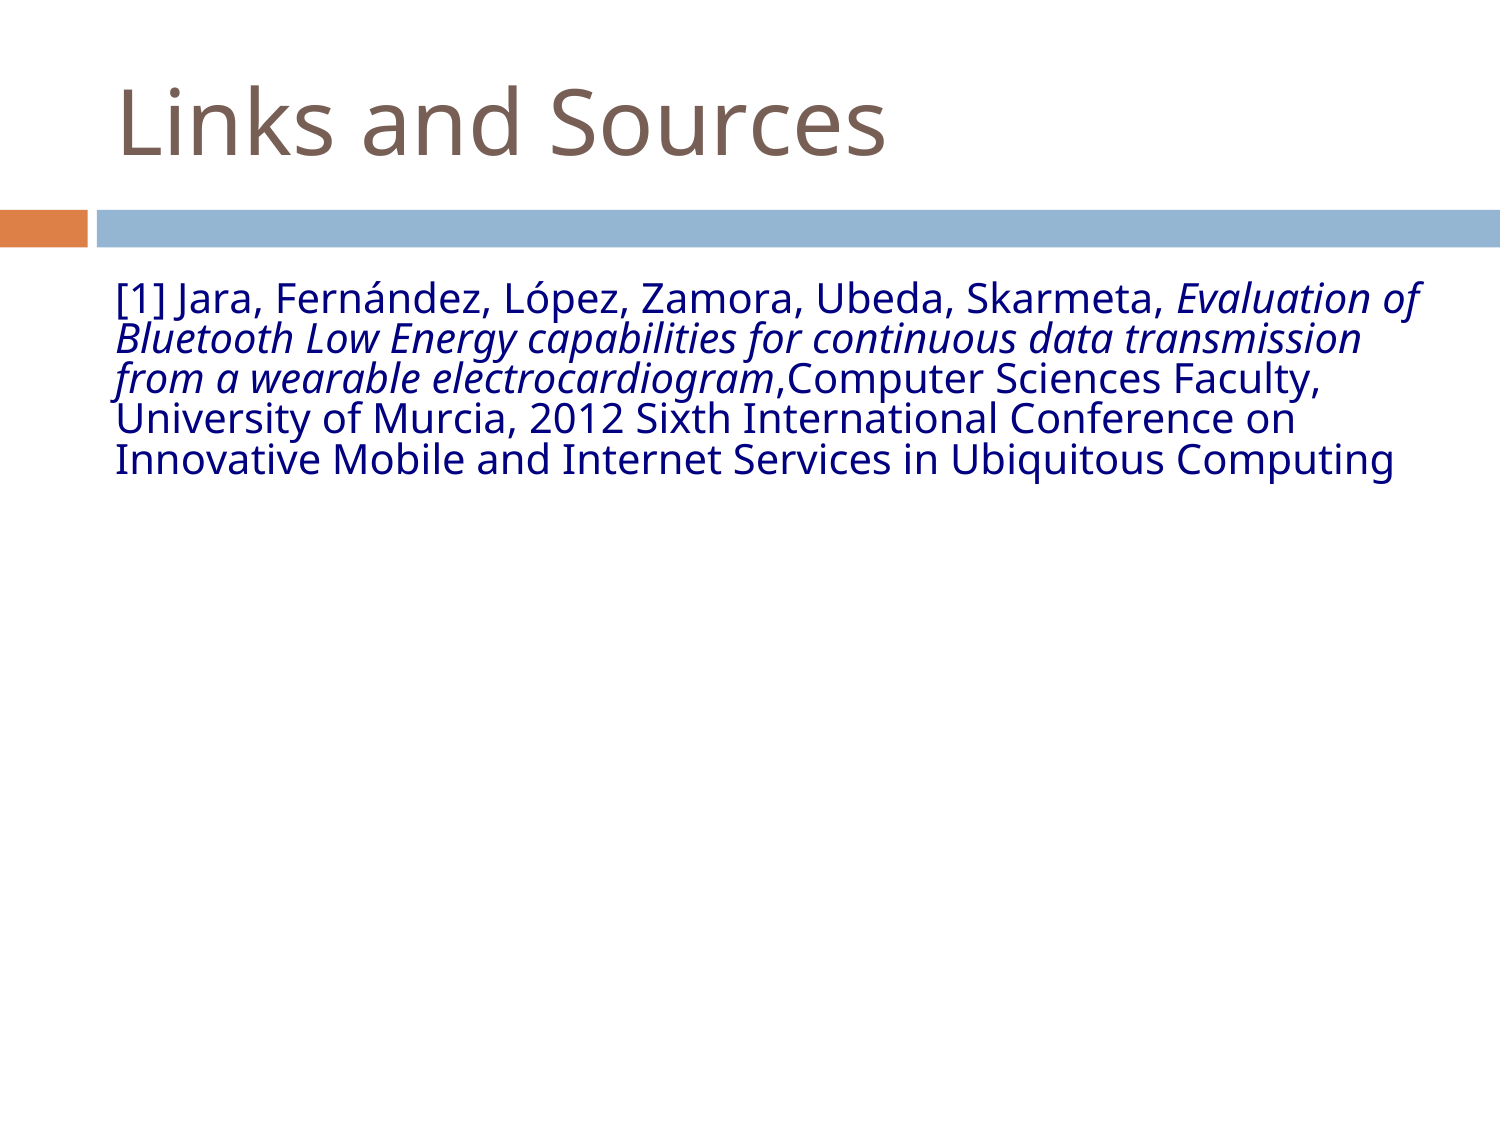

# Links and Sources
[1] Jara, Fernández, López, Zamora, Ubeda, Skarmeta, Evaluation of Bluetooth Low Energy capabilities for continuous data transmission from a wearable electrocardiogram,Computer Sciences Faculty, University of Murcia, 2012 Sixth International Conference on Innovative Mobile and Internet Services in Ubiquitous Computing